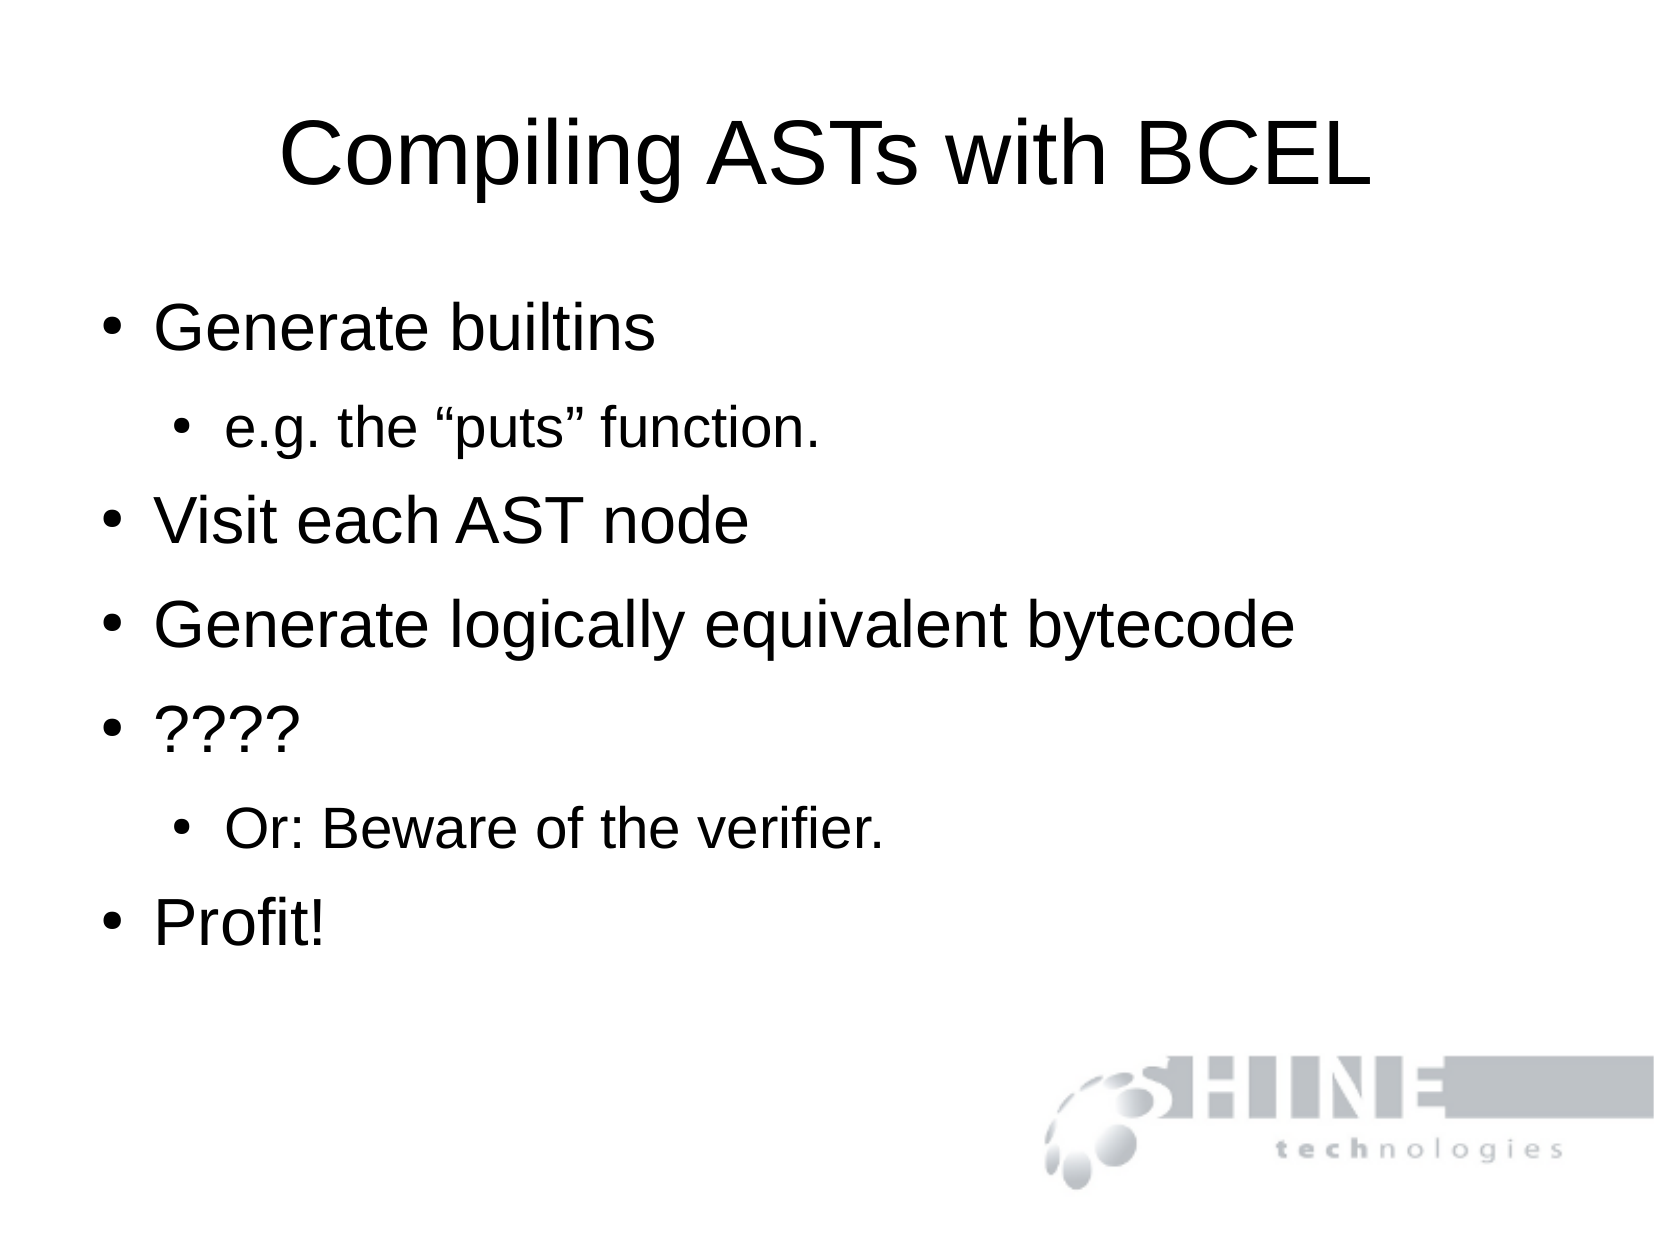

# Compiling ASTs with BCEL
Generate builtins
e.g. the “puts” function.
Visit each AST node
Generate logically equivalent bytecode
????
Or: Beware of the verifier.
Profit!